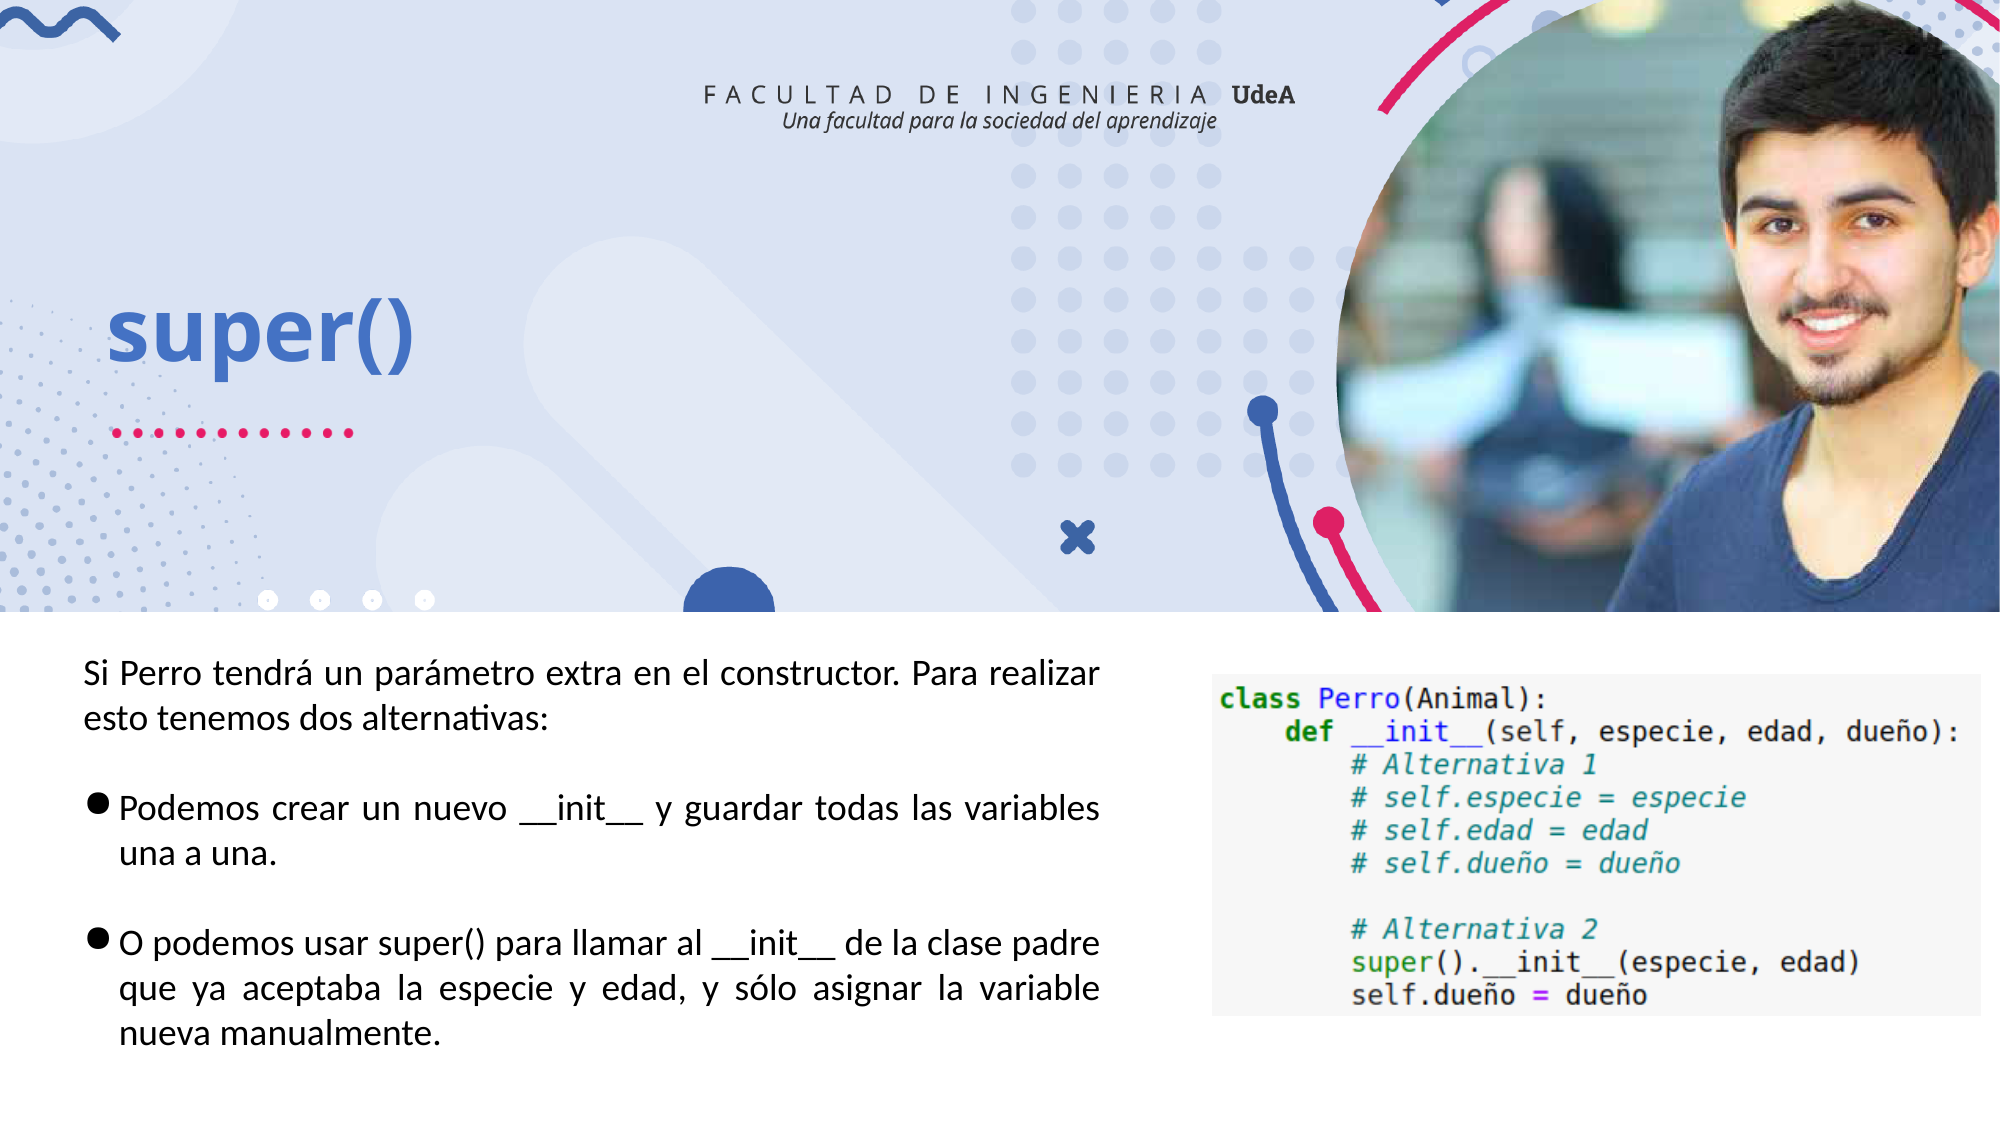

super()
Si Perro tendrá un parámetro extra en el constructor. Para realizar esto tenemos dos alternativas:
Podemos crear un nuevo __init__ y guardar todas las variables una a una.
O podemos usar super() para llamar al __init__ de la clase padre que ya aceptaba la especie y edad, y sólo asignar la variable nueva manualmente.